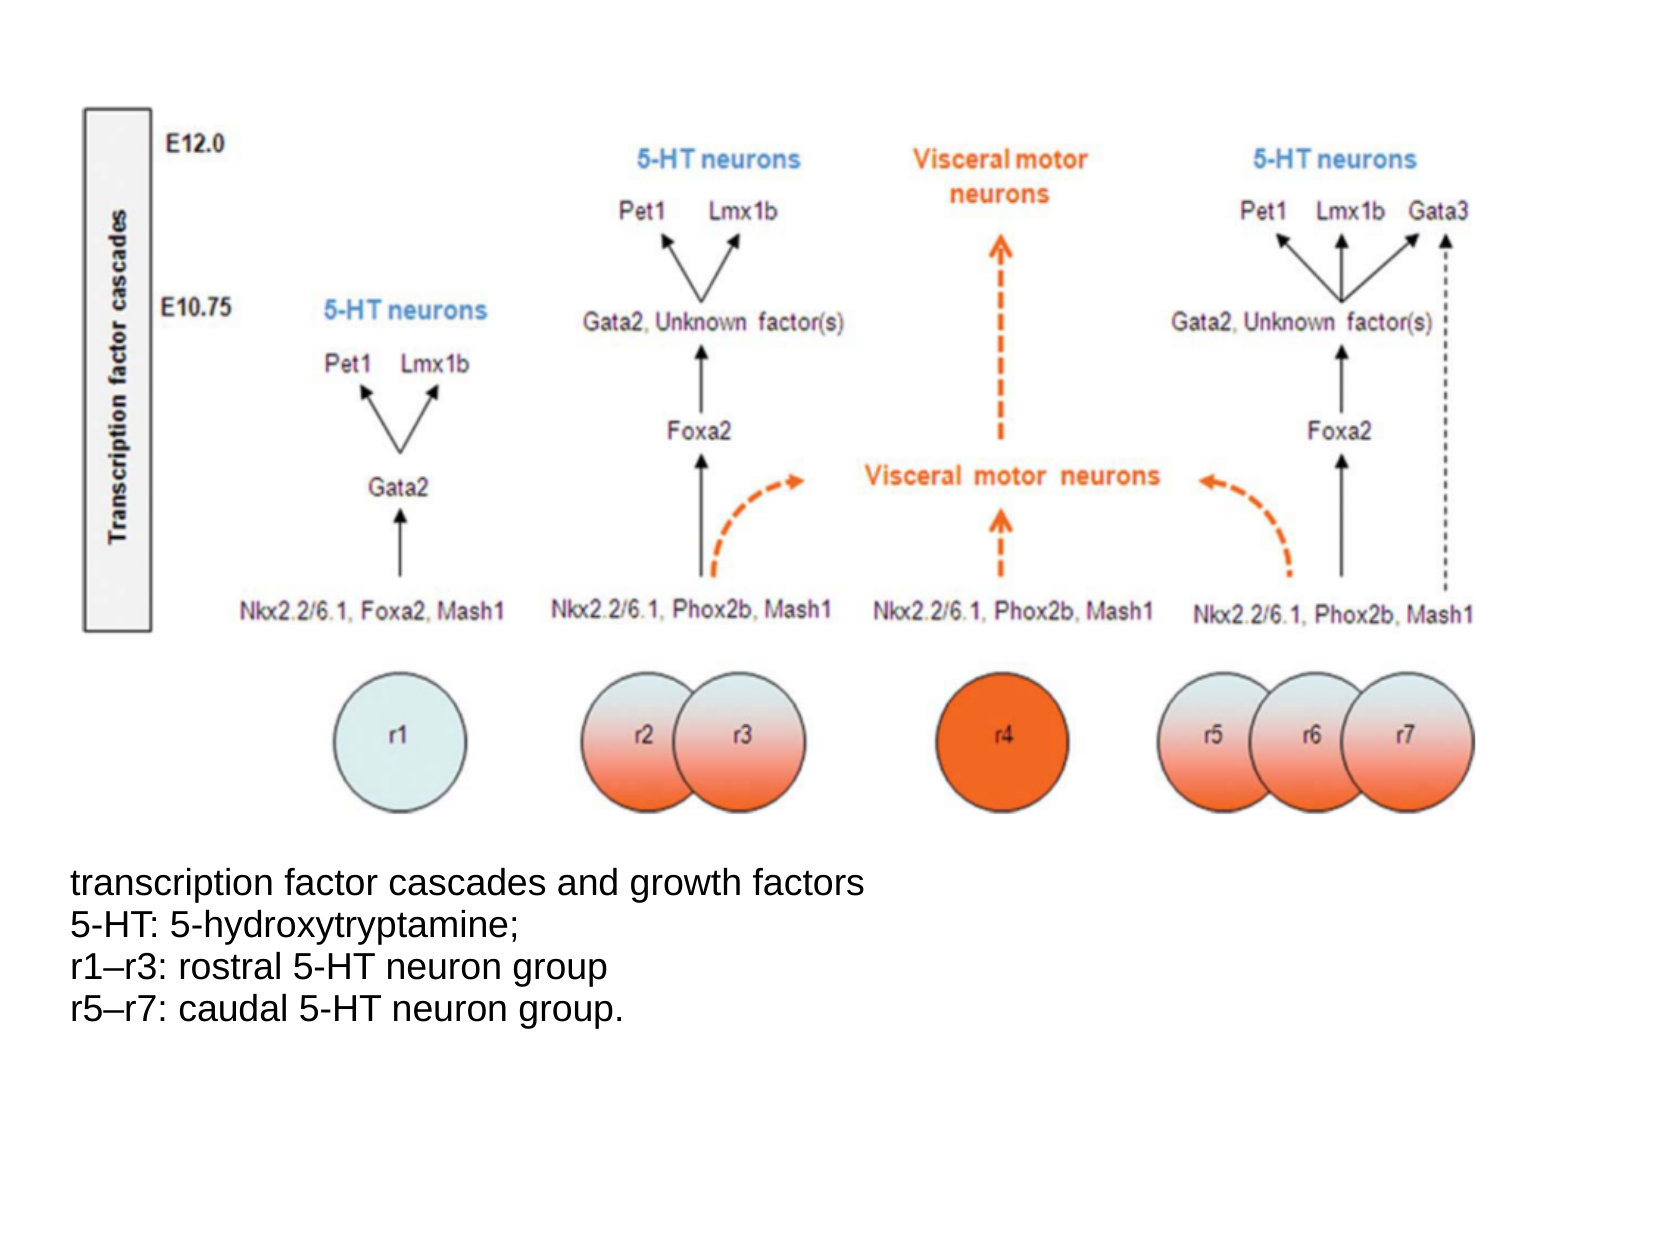

#
 transcription factor cascades and growth factors
 5-HT: 5-hydroxytryptamine;
 r1–r3: rostral 5-HT neuron group
 r5–r7: caudal 5-HT neuron group.